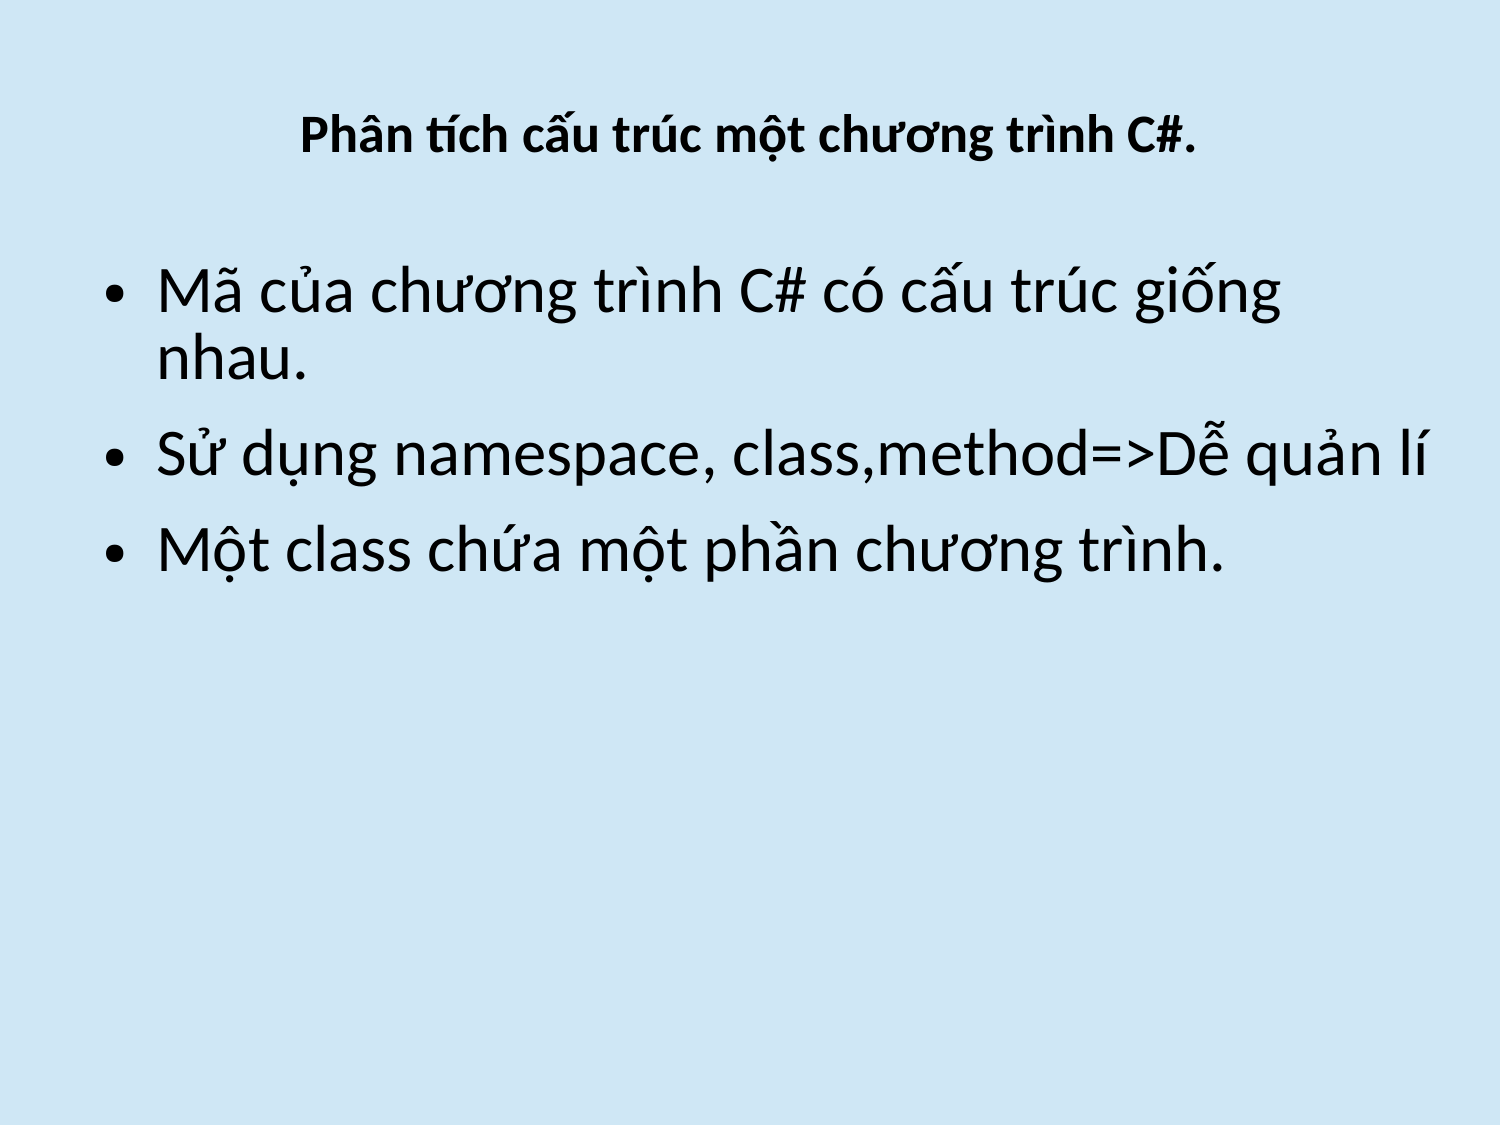

# Phân tích cấu trúc một chương trình C#.
Mã của chương trình C# có cấu trúc giống nhau.
Sử dụng namespace, class,method=>Dễ quản lí
Một class chứa một phần chương trình.